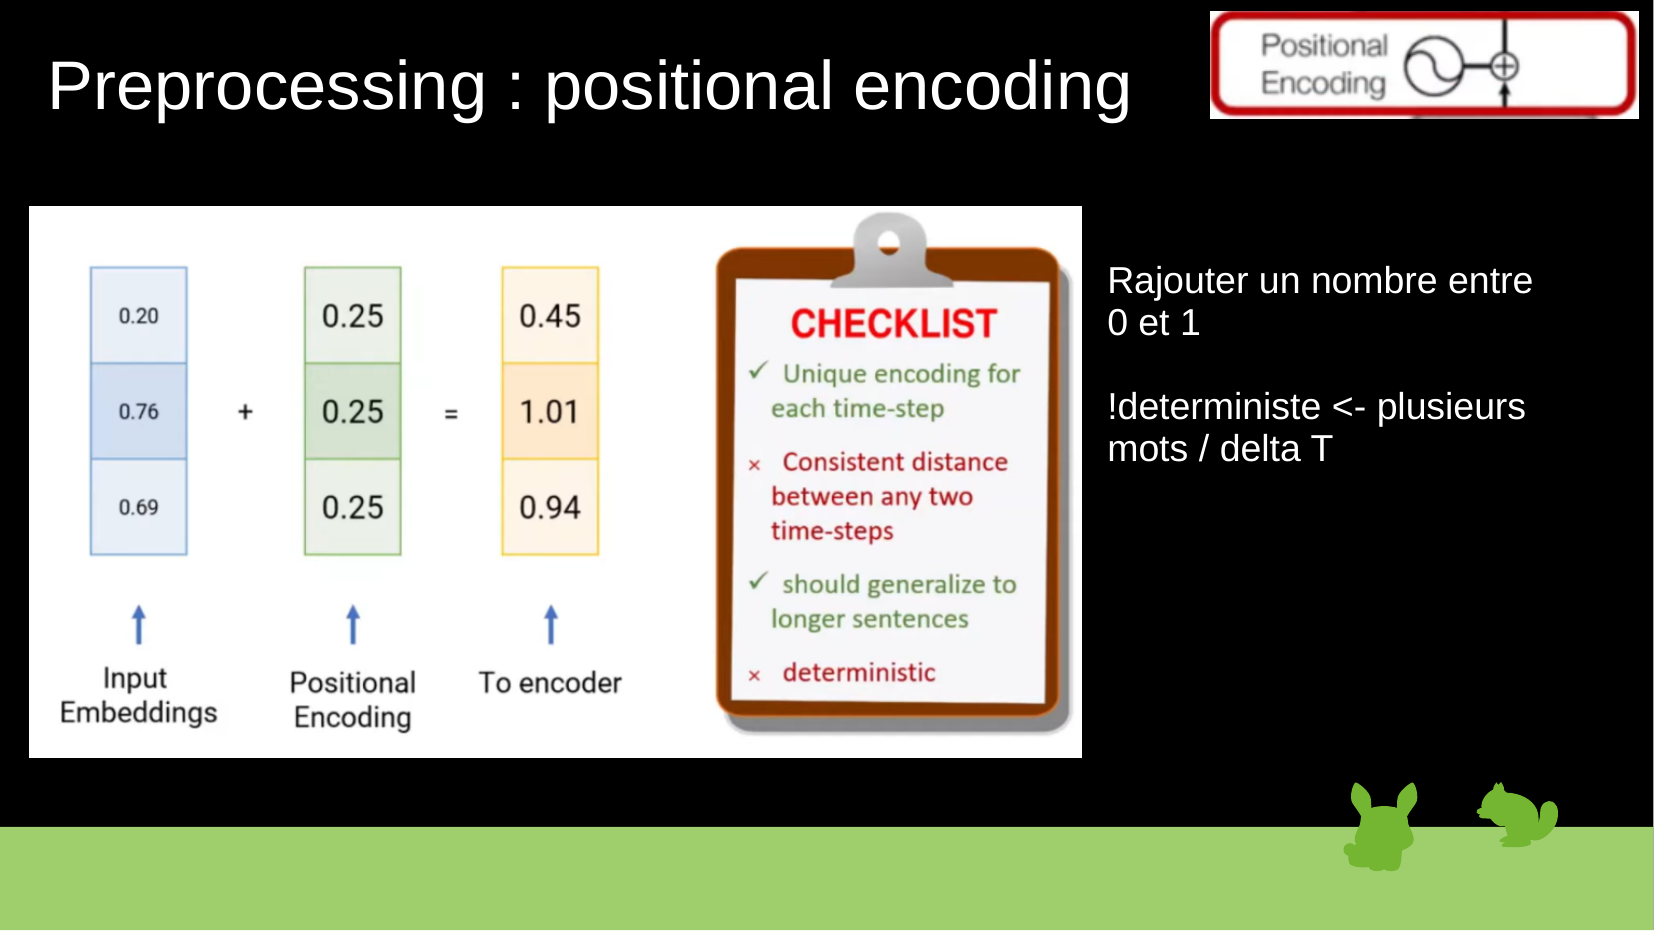

# Preprocessing : positional encoding
Rajouter un nombre entre 0 et 1
!deterministe <- plusieurs mots / delta T